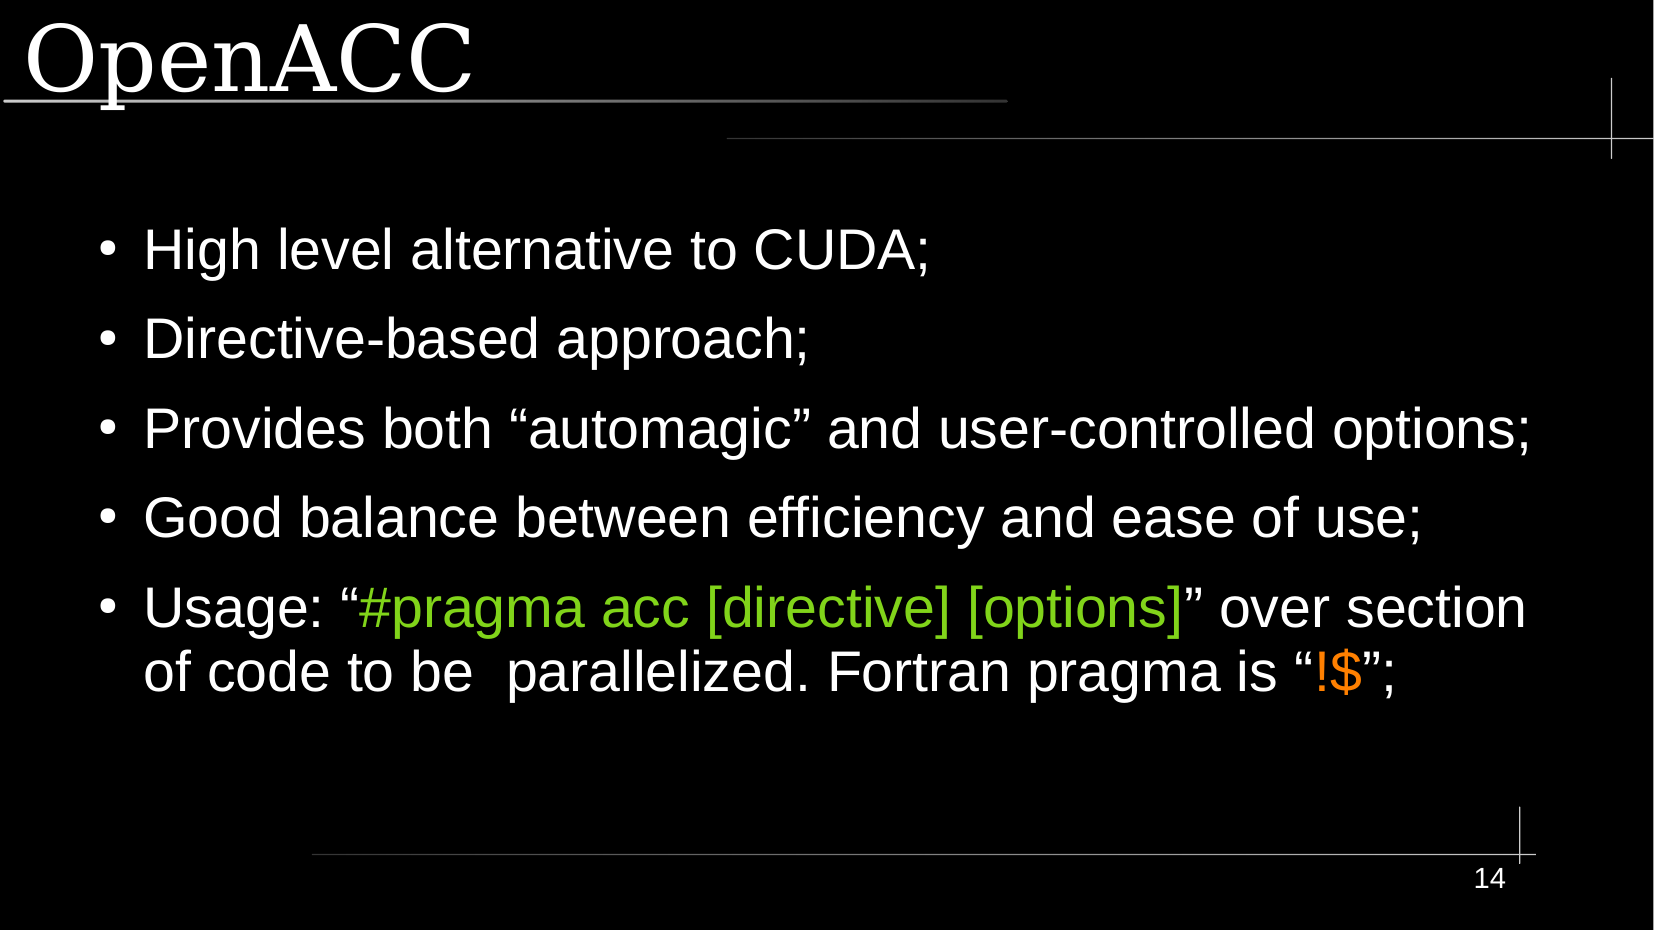

# OpenACC
High level alternative to CUDA;
Directive-based approach;
Provides both “automagic” and user-controlled options;
Good balance between efficiency and ease of use;
Usage: “#pragma acc [directive] [options]” over section of code to be parallelized. Fortran pragma is “!$”;
14